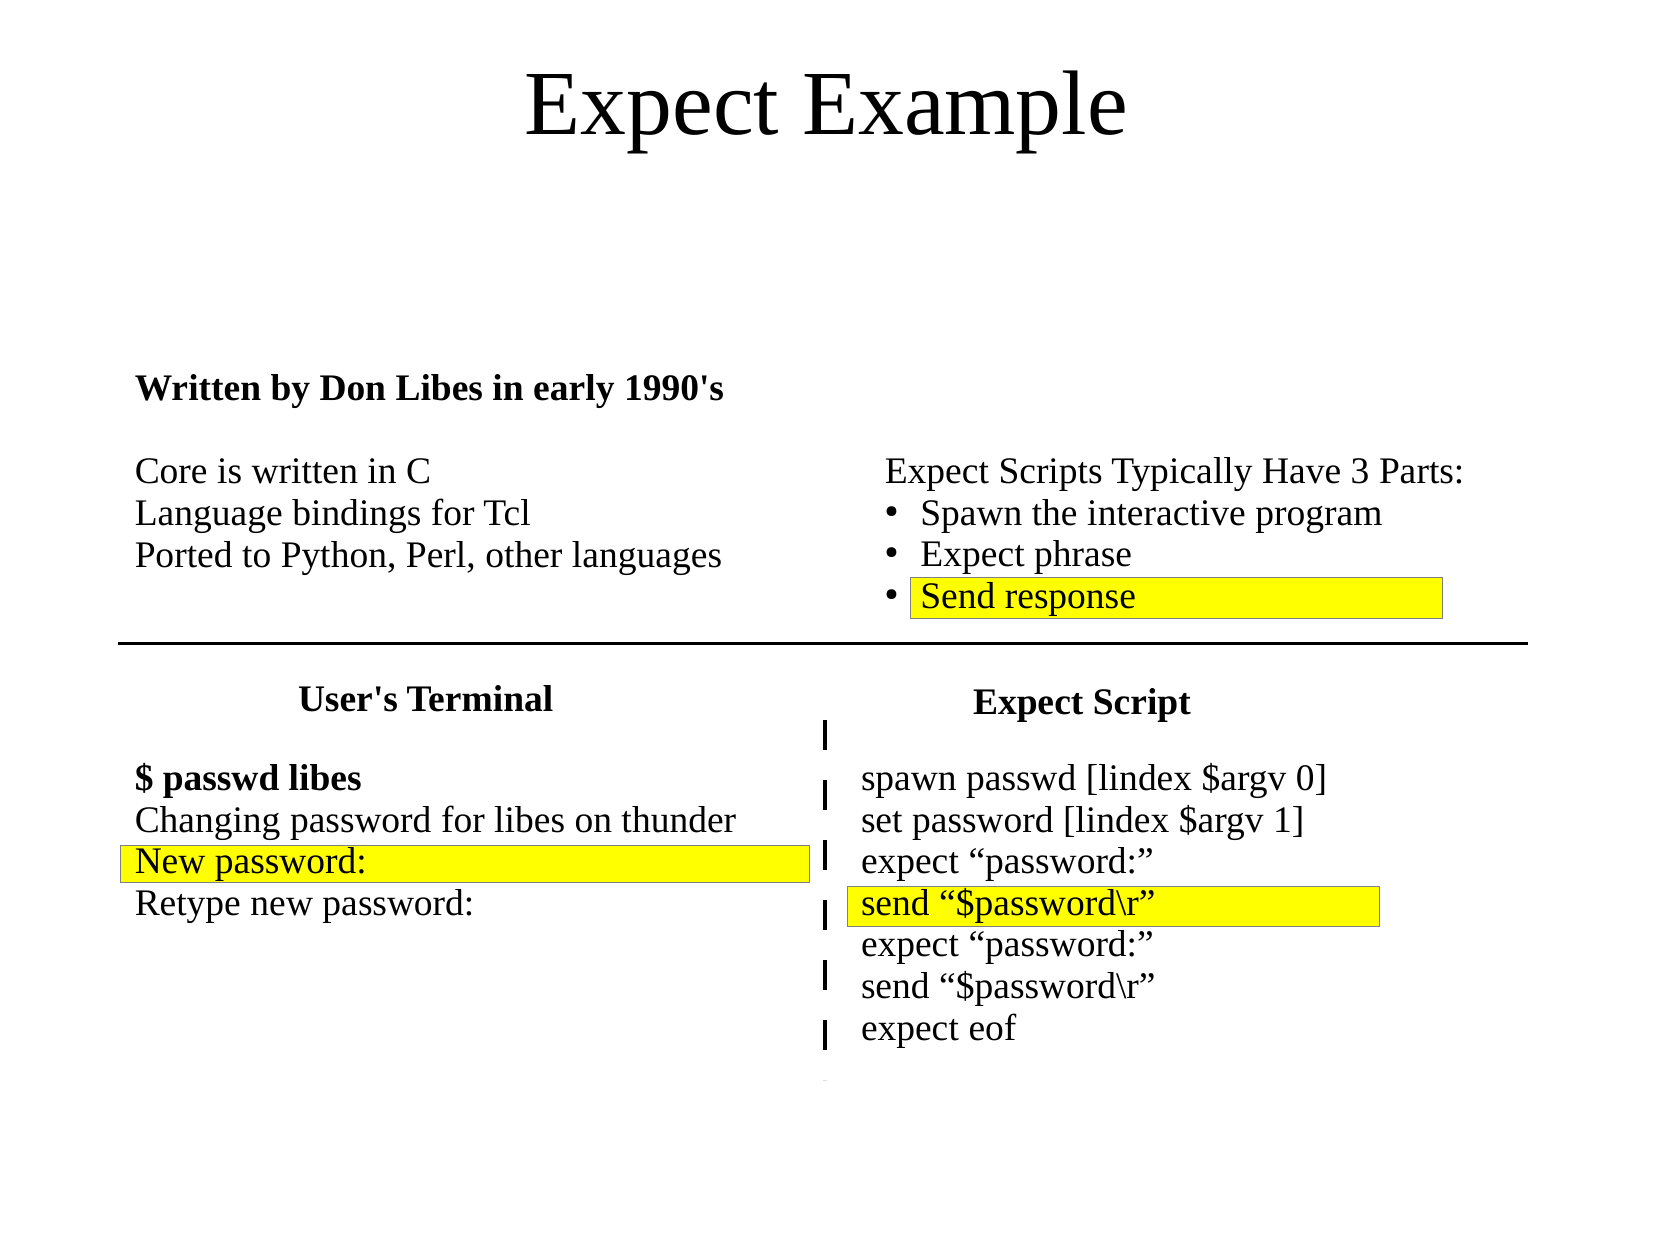

# Expect Example
Written by Don Libes in early 1990's
Core is written in C
Language bindings for Tcl
Ported to Python, Perl, other languages
Expect Scripts Typically Have 3 Parts:
Spawn the interactive program
Expect phrase
Send response
User's Terminal
Expect Script
$ passwd libes
Changing password for libes on thunder
New password:
Retype new password:
spawn passwd [lindex $argv 0]
set password [lindex $argv 1]
expect “password:”
send “$password\r”
expect “password:”
send “$password\r”
expect eof